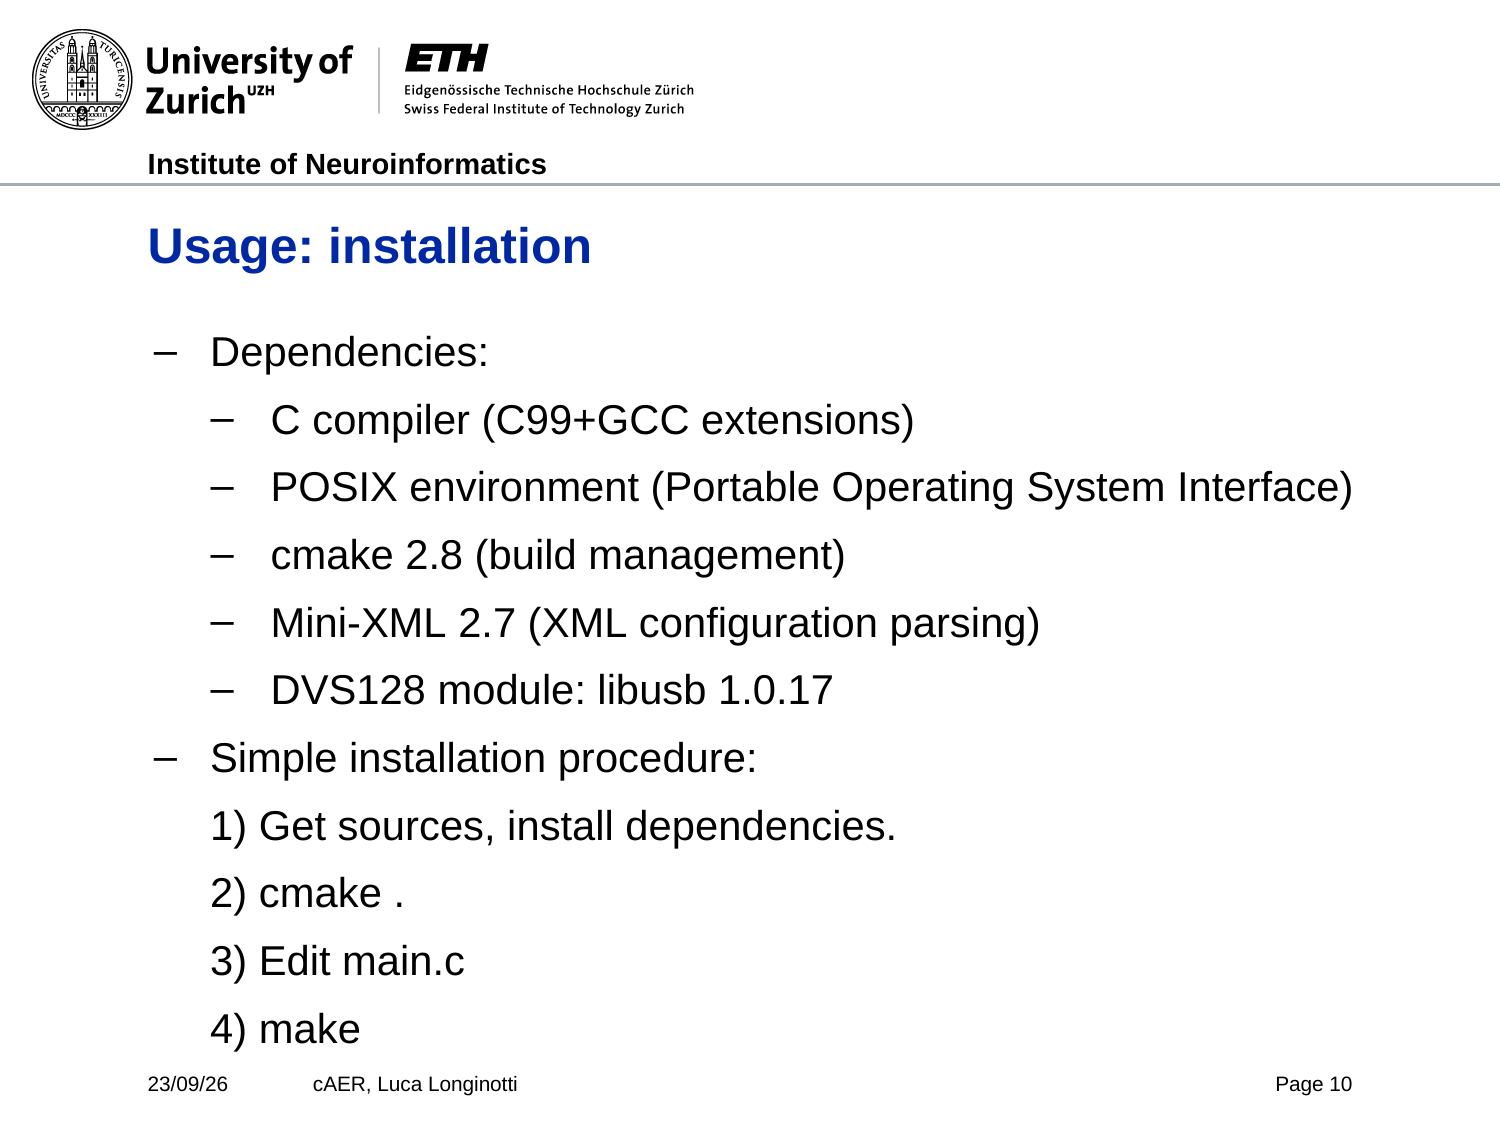

# Usage: installation
Dependencies:
C compiler (C99+GCC extensions)
POSIX environment (Portable Operating System Interface)
cmake 2.8 (build management)
Mini-XML 2.7 (XML configuration parsing)
DVS128 module: libusb 1.0.17
Simple installation procedure:
1) Get sources, install dependencies.
2) cmake .
3) Edit main.c
4) make
cAER, Luca Longinotti
10